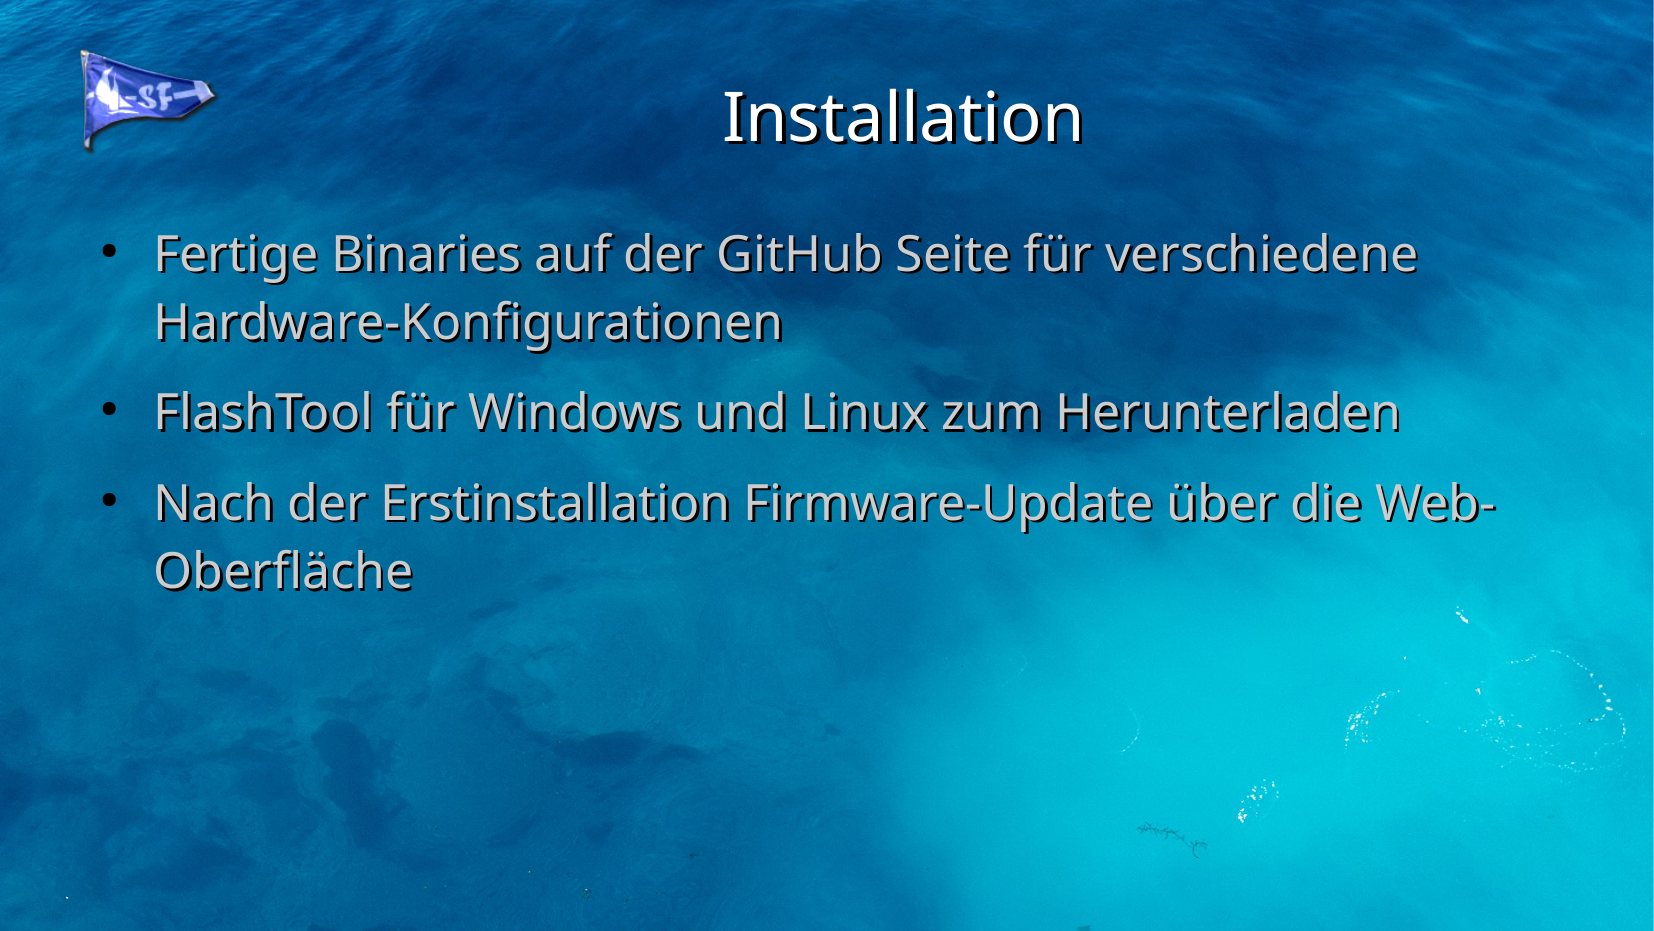

# Installation
Fertige Binaries auf der GitHub Seite für verschiedene Hardware-Konfigurationen
FlashTool für Windows und Linux zum Herunterladen
Nach der Erstinstallation Firmware-Update über die Web-Oberfläche